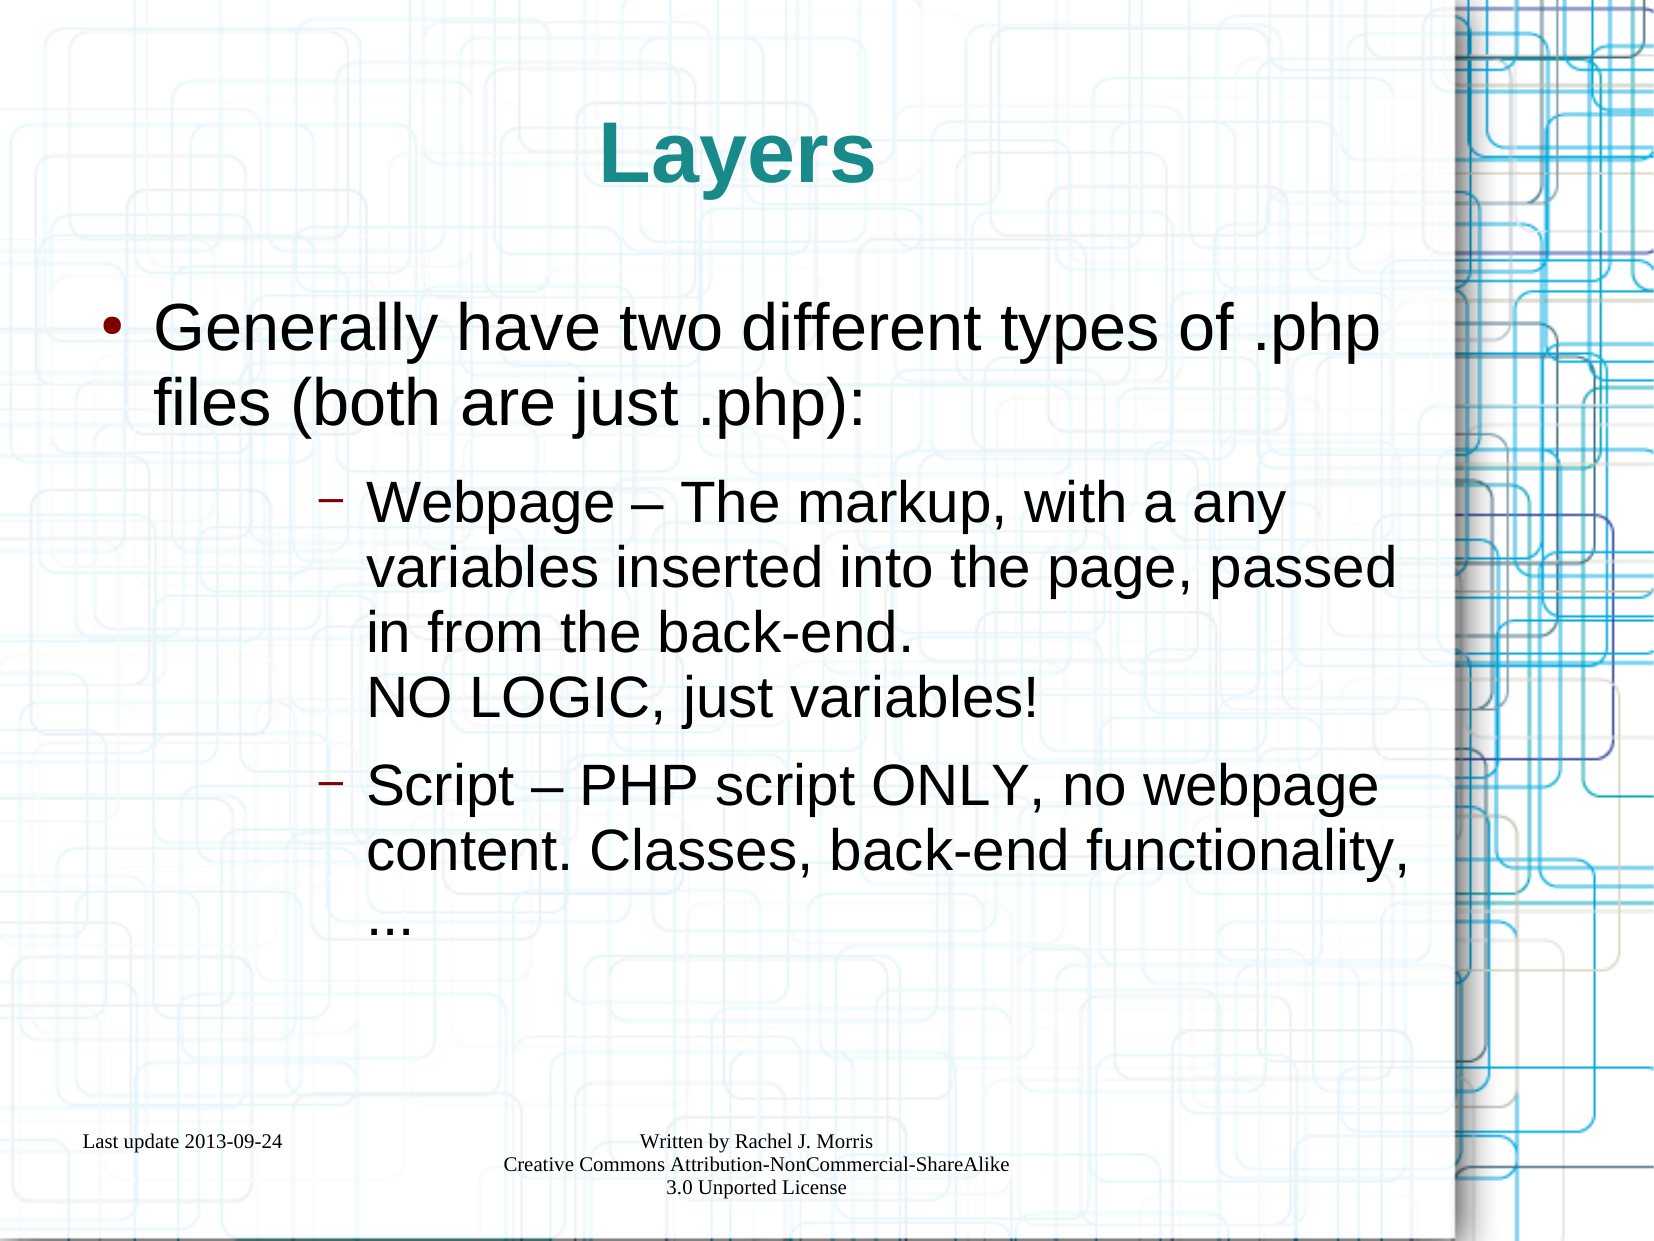

# Layers
Generally have two different types of .php files (both are just .php):
Webpage – The markup, with a any variables inserted into the page, passed in from the back-end.
NO LOGIC, just variables!
Script – PHP script ONLY, no webpage content. Classes, back-end functionality, ...